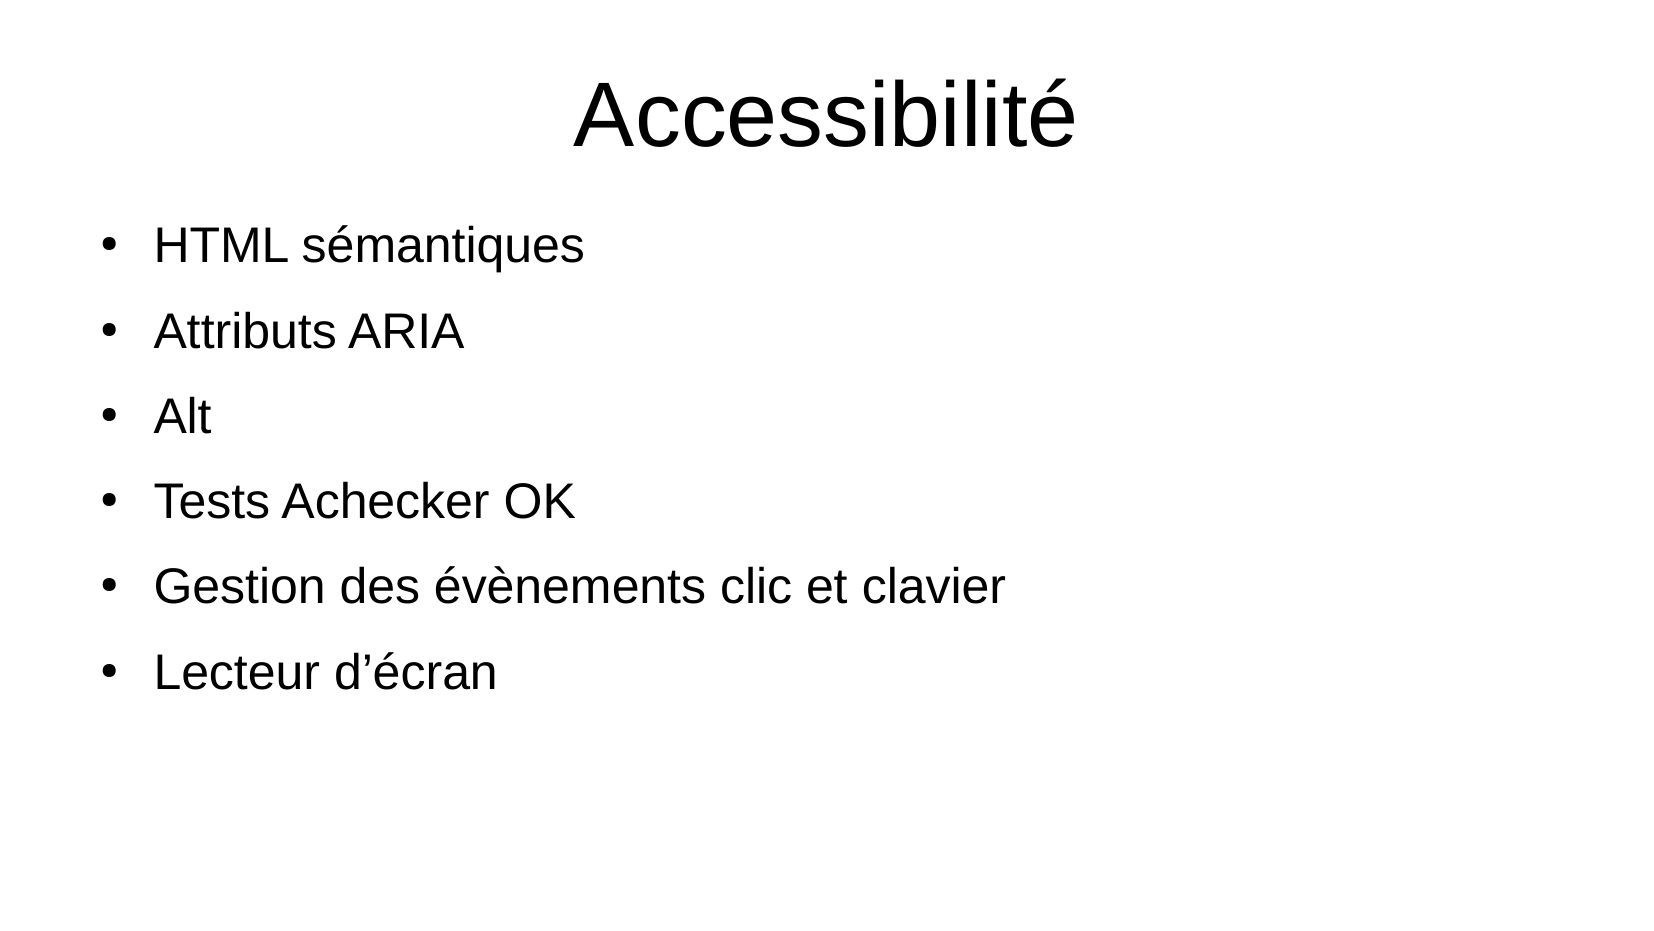

# Accessibilité
HTML sémantiques
Attributs ARIA
Alt
Tests Achecker OK
Gestion des évènements clic et clavier
Lecteur d’écran